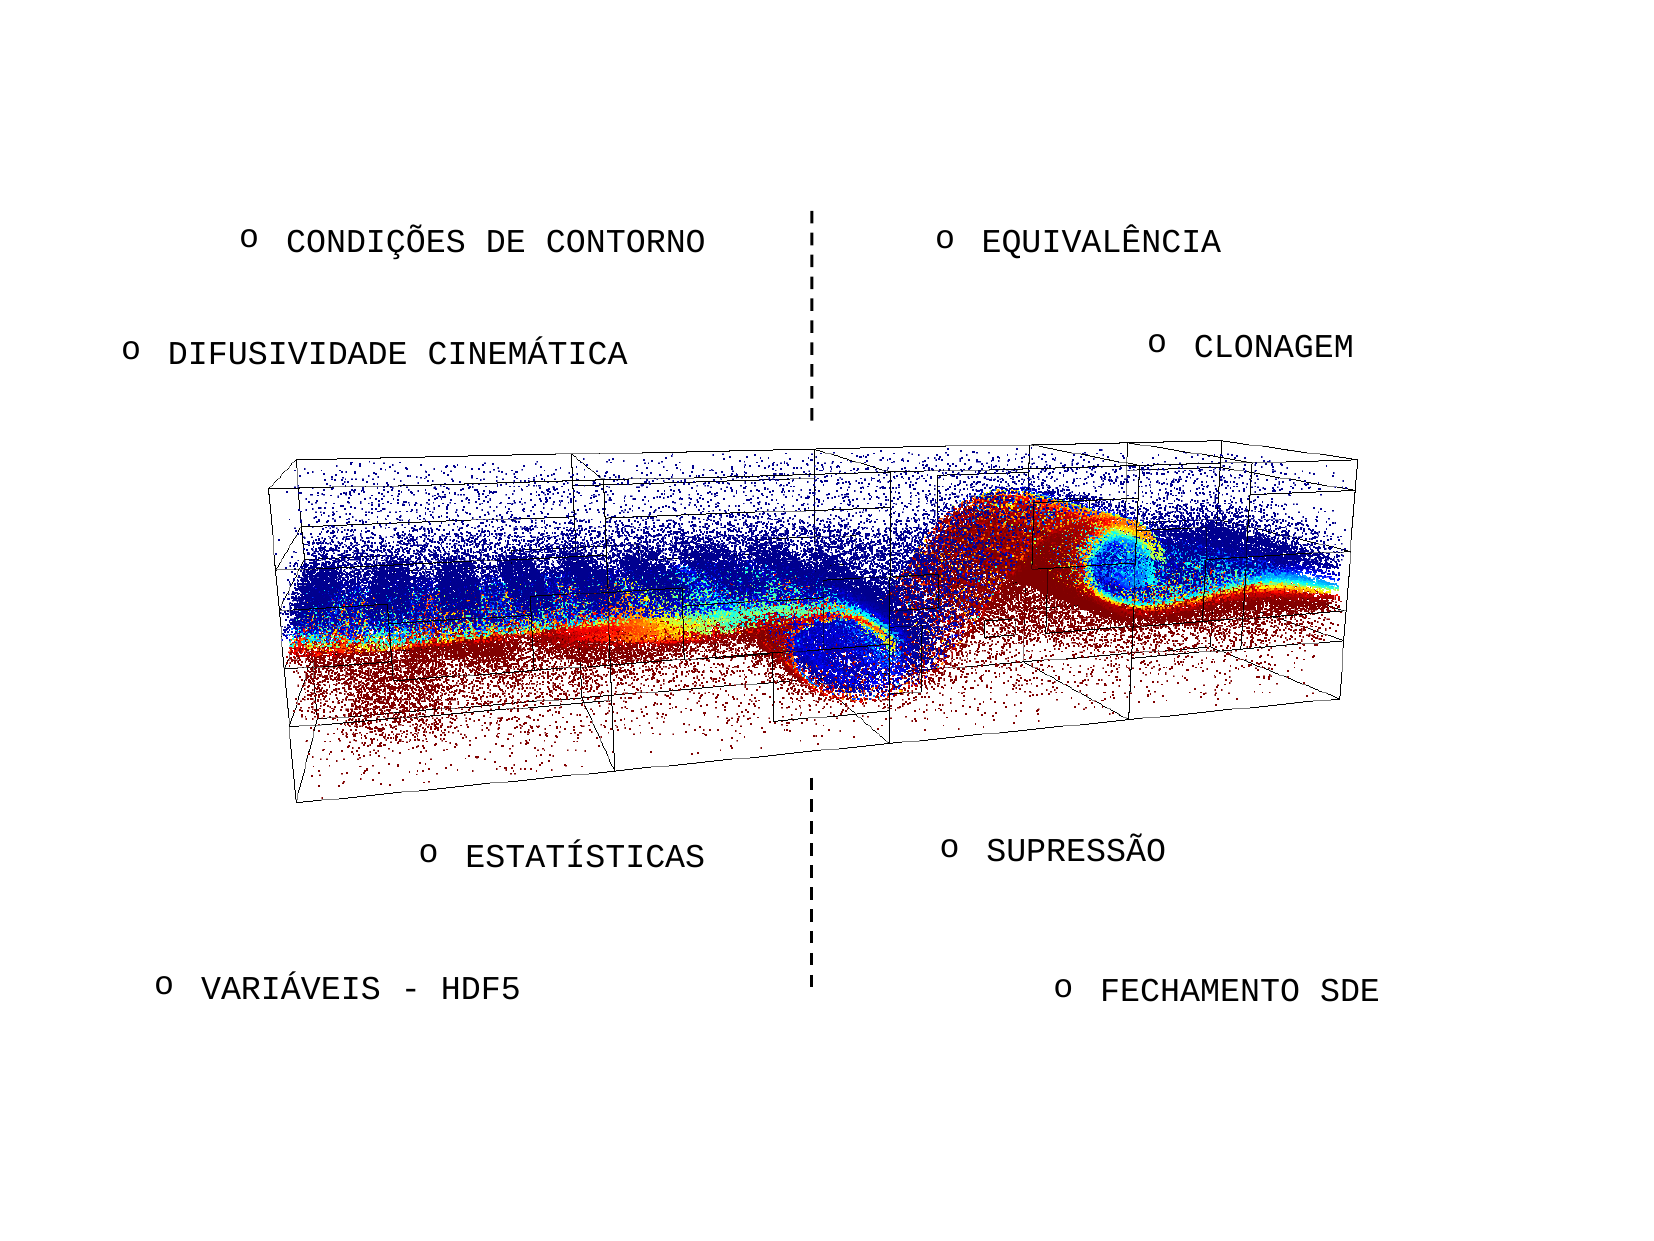

CONDIÇÕES DE CONTORNO
EQUIVALÊNCIA
CLONAGEM
DIFUSIVIDADE CINEMÁTICA
SUPRESSÃO
ESTATÍSTICAS
VARIÁVEIS - HDF5
FECHAMENTO SDE